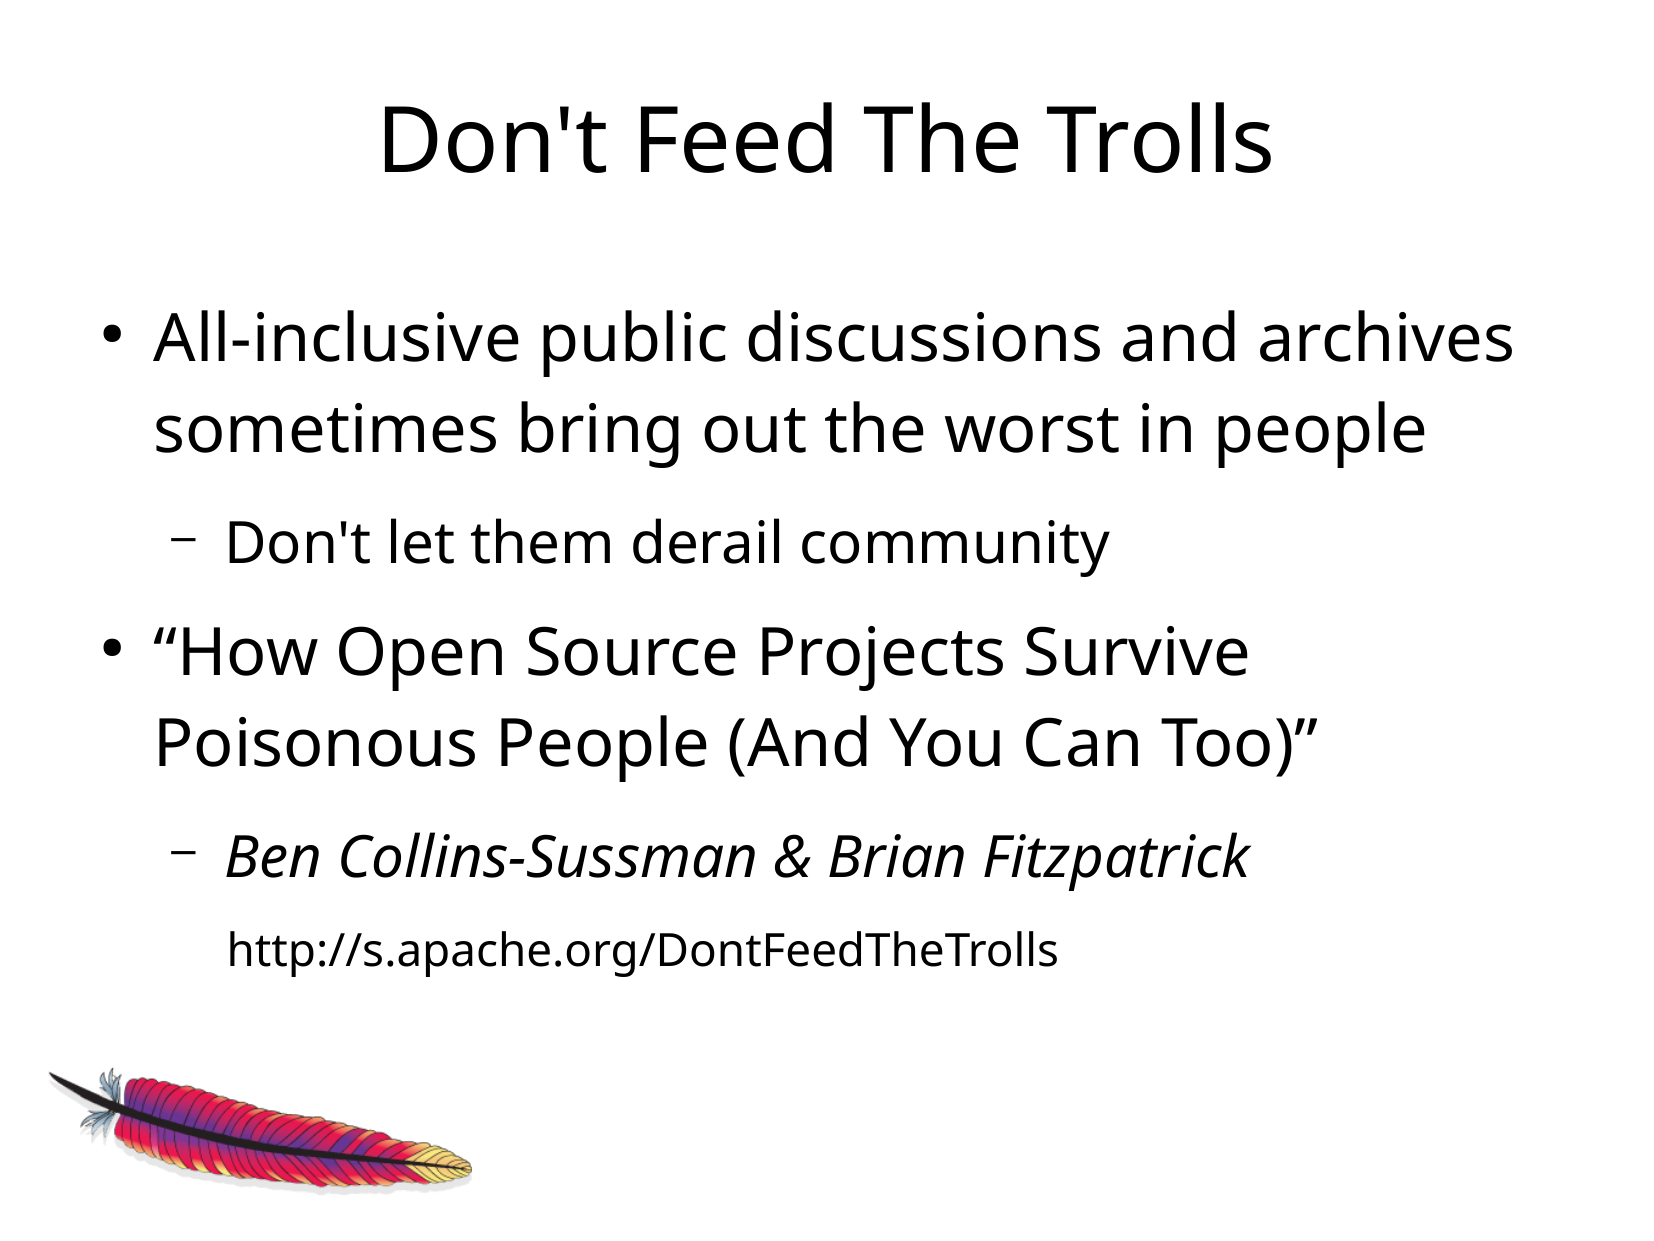

# Don't Feed The Trolls
All-inclusive public discussions and archives sometimes bring out the worst in people
Don't let them derail community
“How Open Source Projects Survive Poisonous People (And You Can Too)”
Ben Collins-Sussman & Brian Fitzpatrick
 http://s.apache.org/DontFeedTheTrolls